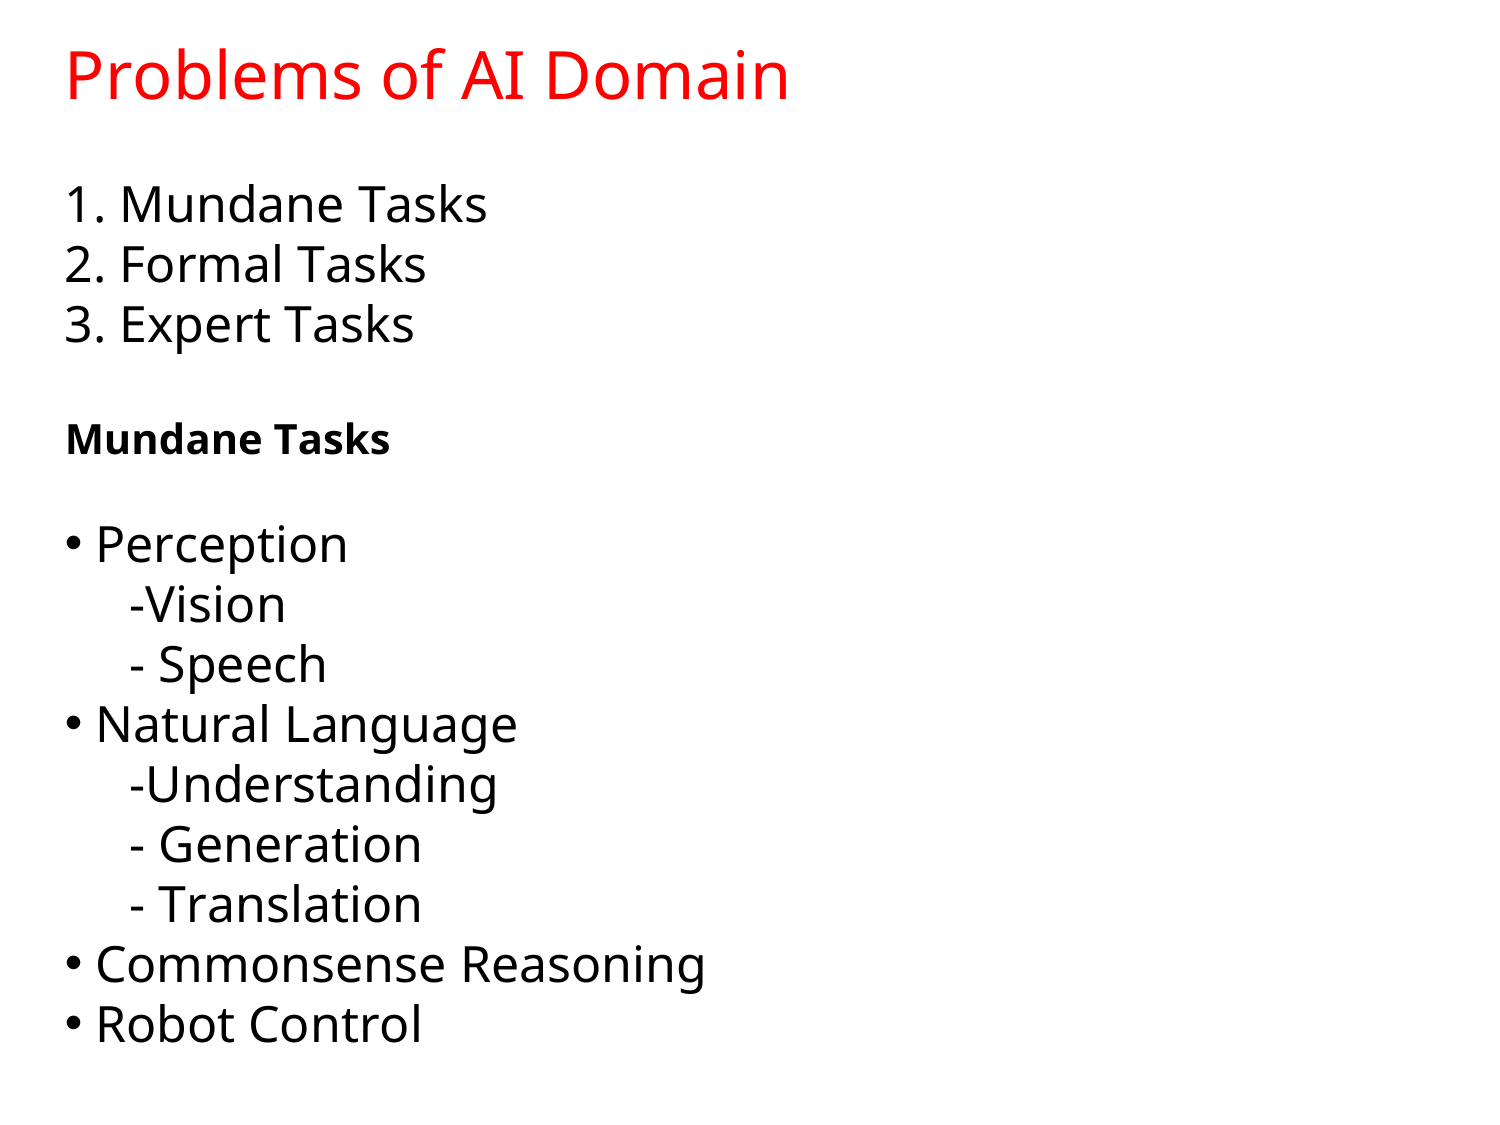

Problems of AI Domain
1. Mundane Tasks
2. Formal Tasks
3. Expert Tasks
Mundane Tasks
 Perception
     -Vision
     - Speech
 Natural Language
     -Understanding
     - Generation
     - Translation
 Commonsense Reasoning
 Robot Control